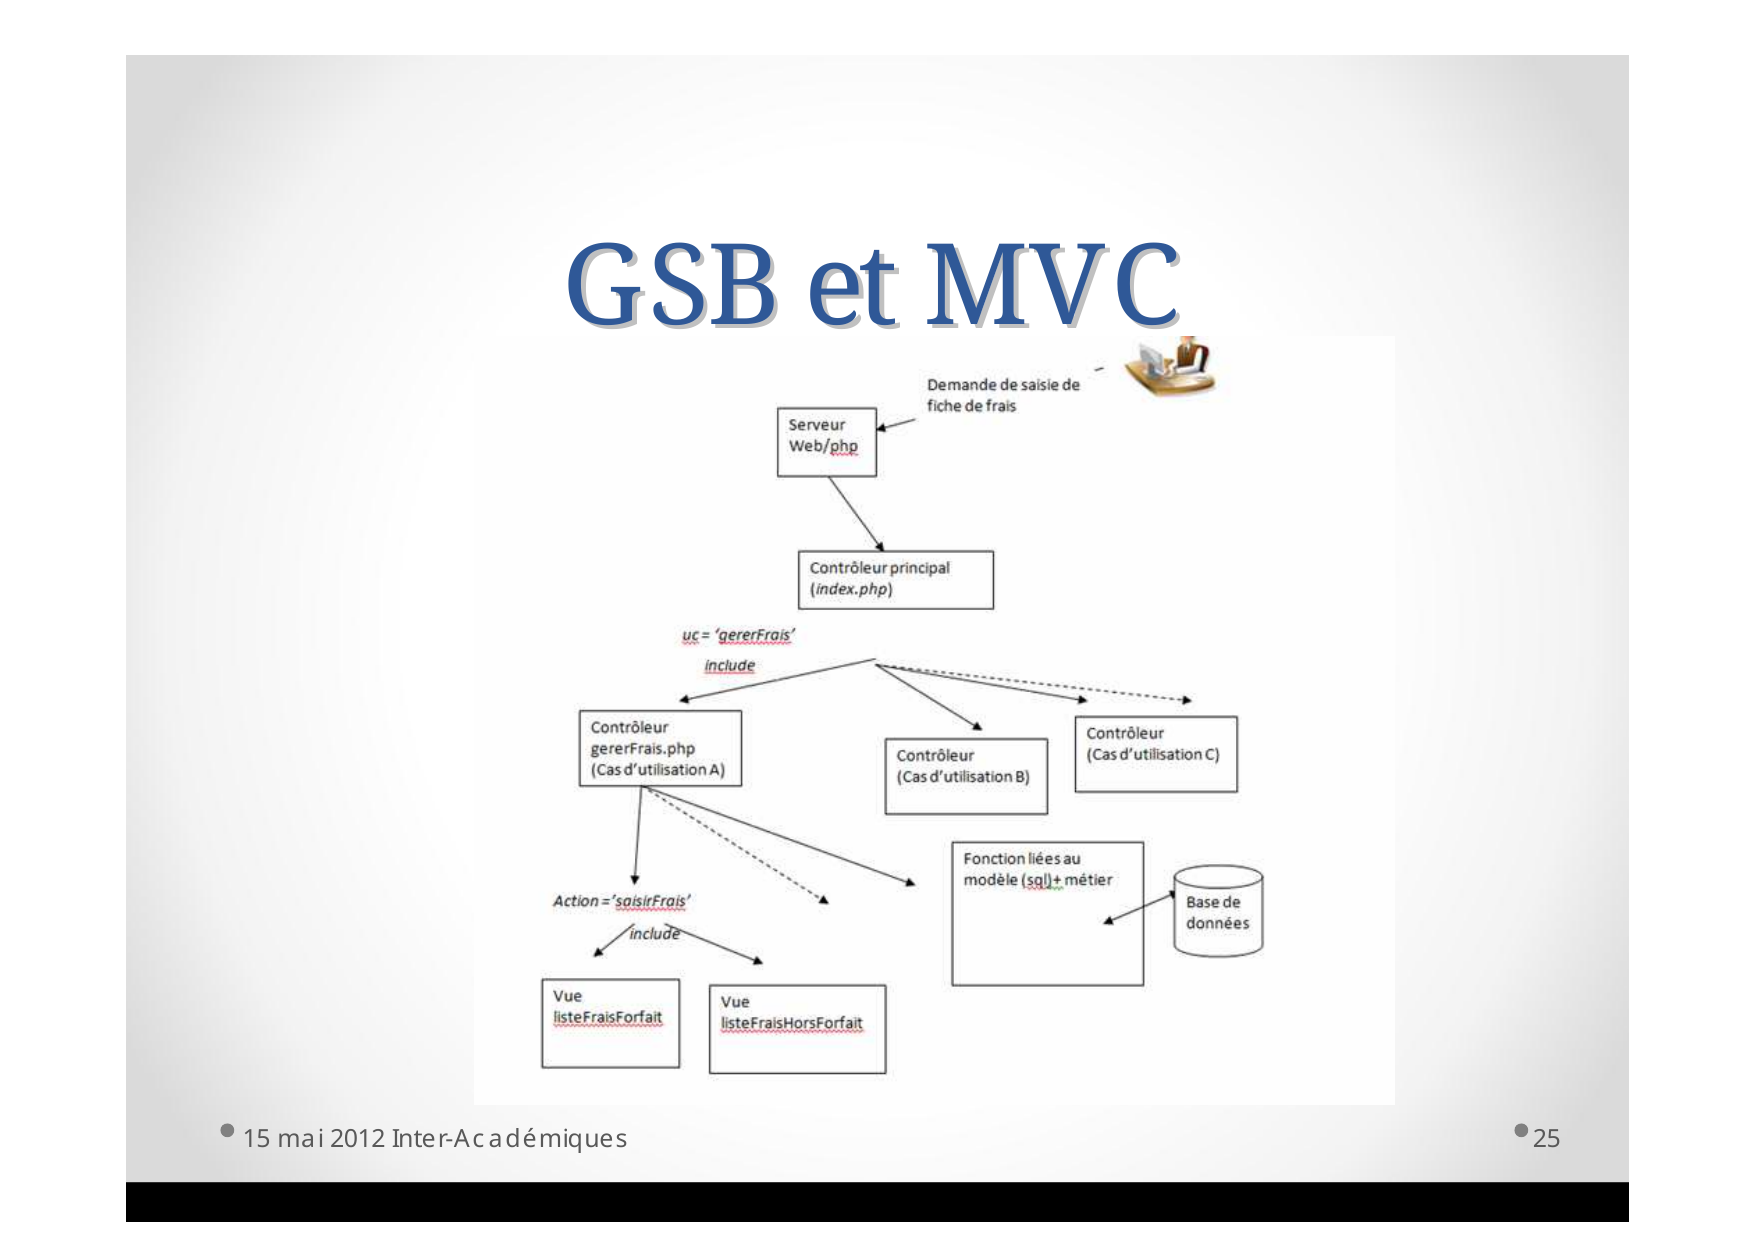

G
S
B
e
t
M
V
C
G
S
B
e
t
M
V
C
1
5
m
a
i
2
0
1
2
I
n
t
e
r
-
A
c
a
d
é
m
i
q
u
e
s
2
5